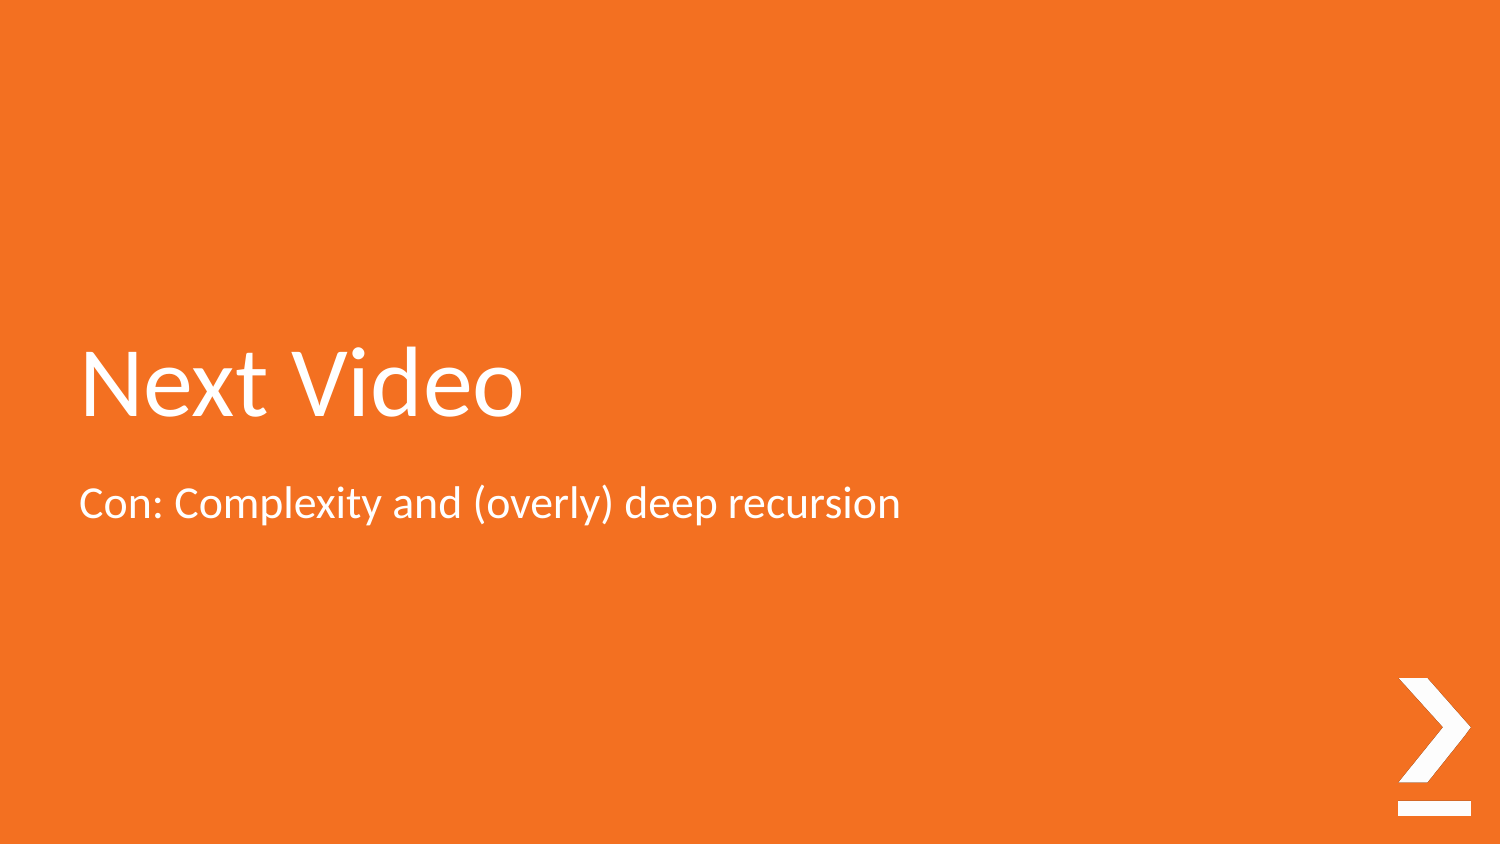

# Next Video
Con: Complexity and (overly) deep recursion